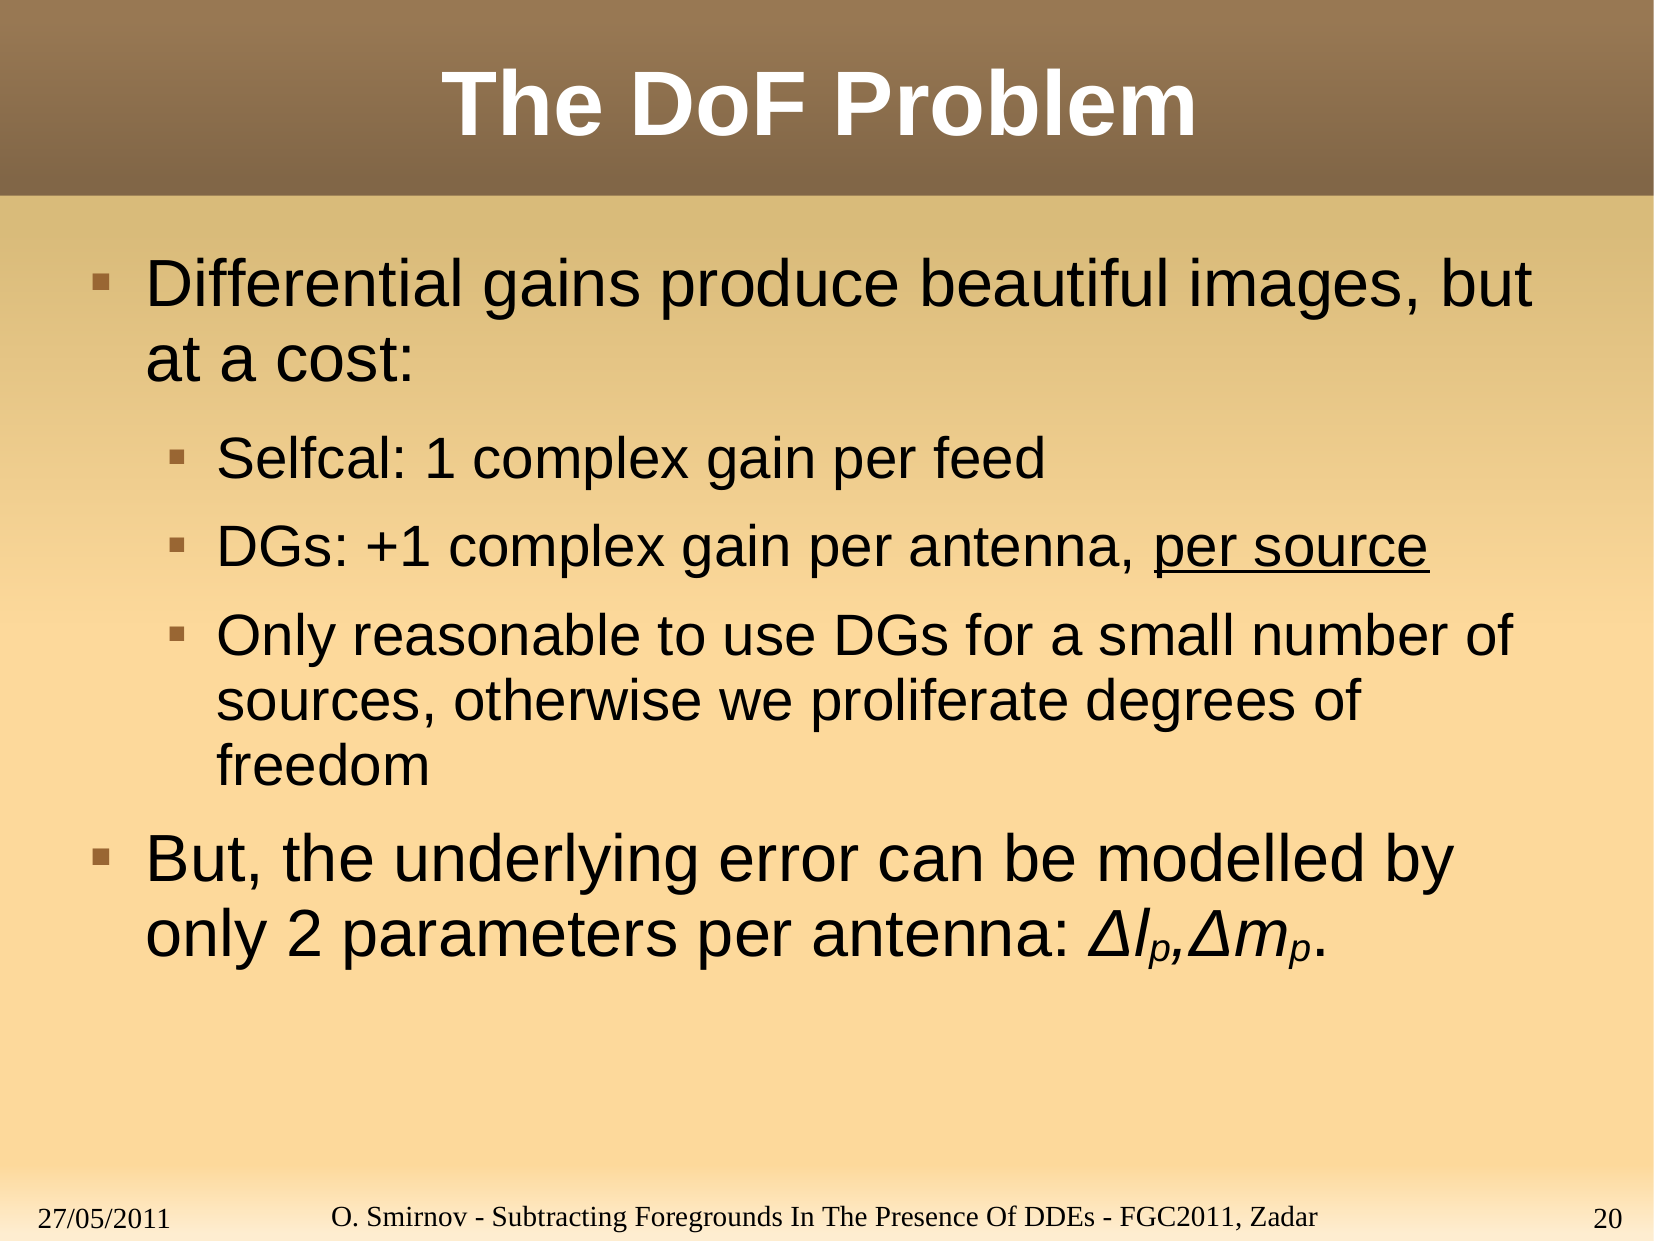

# The DoF Problem
Differential gains produce beautiful images, but at a cost:
Selfcal: 1 complex gain per feed
DGs: +1 complex gain per antenna, per source
Only reasonable to use DGs for a small number of sources, otherwise we proliferate degrees of freedom
But, the underlying error can be modelled by only 2 parameters per antenna: Δlp,Δmp.
O. Smirnov - Subtracting Foregrounds In The Presence Of DDEs - FGC2011, Zadar
27/05/2011
20